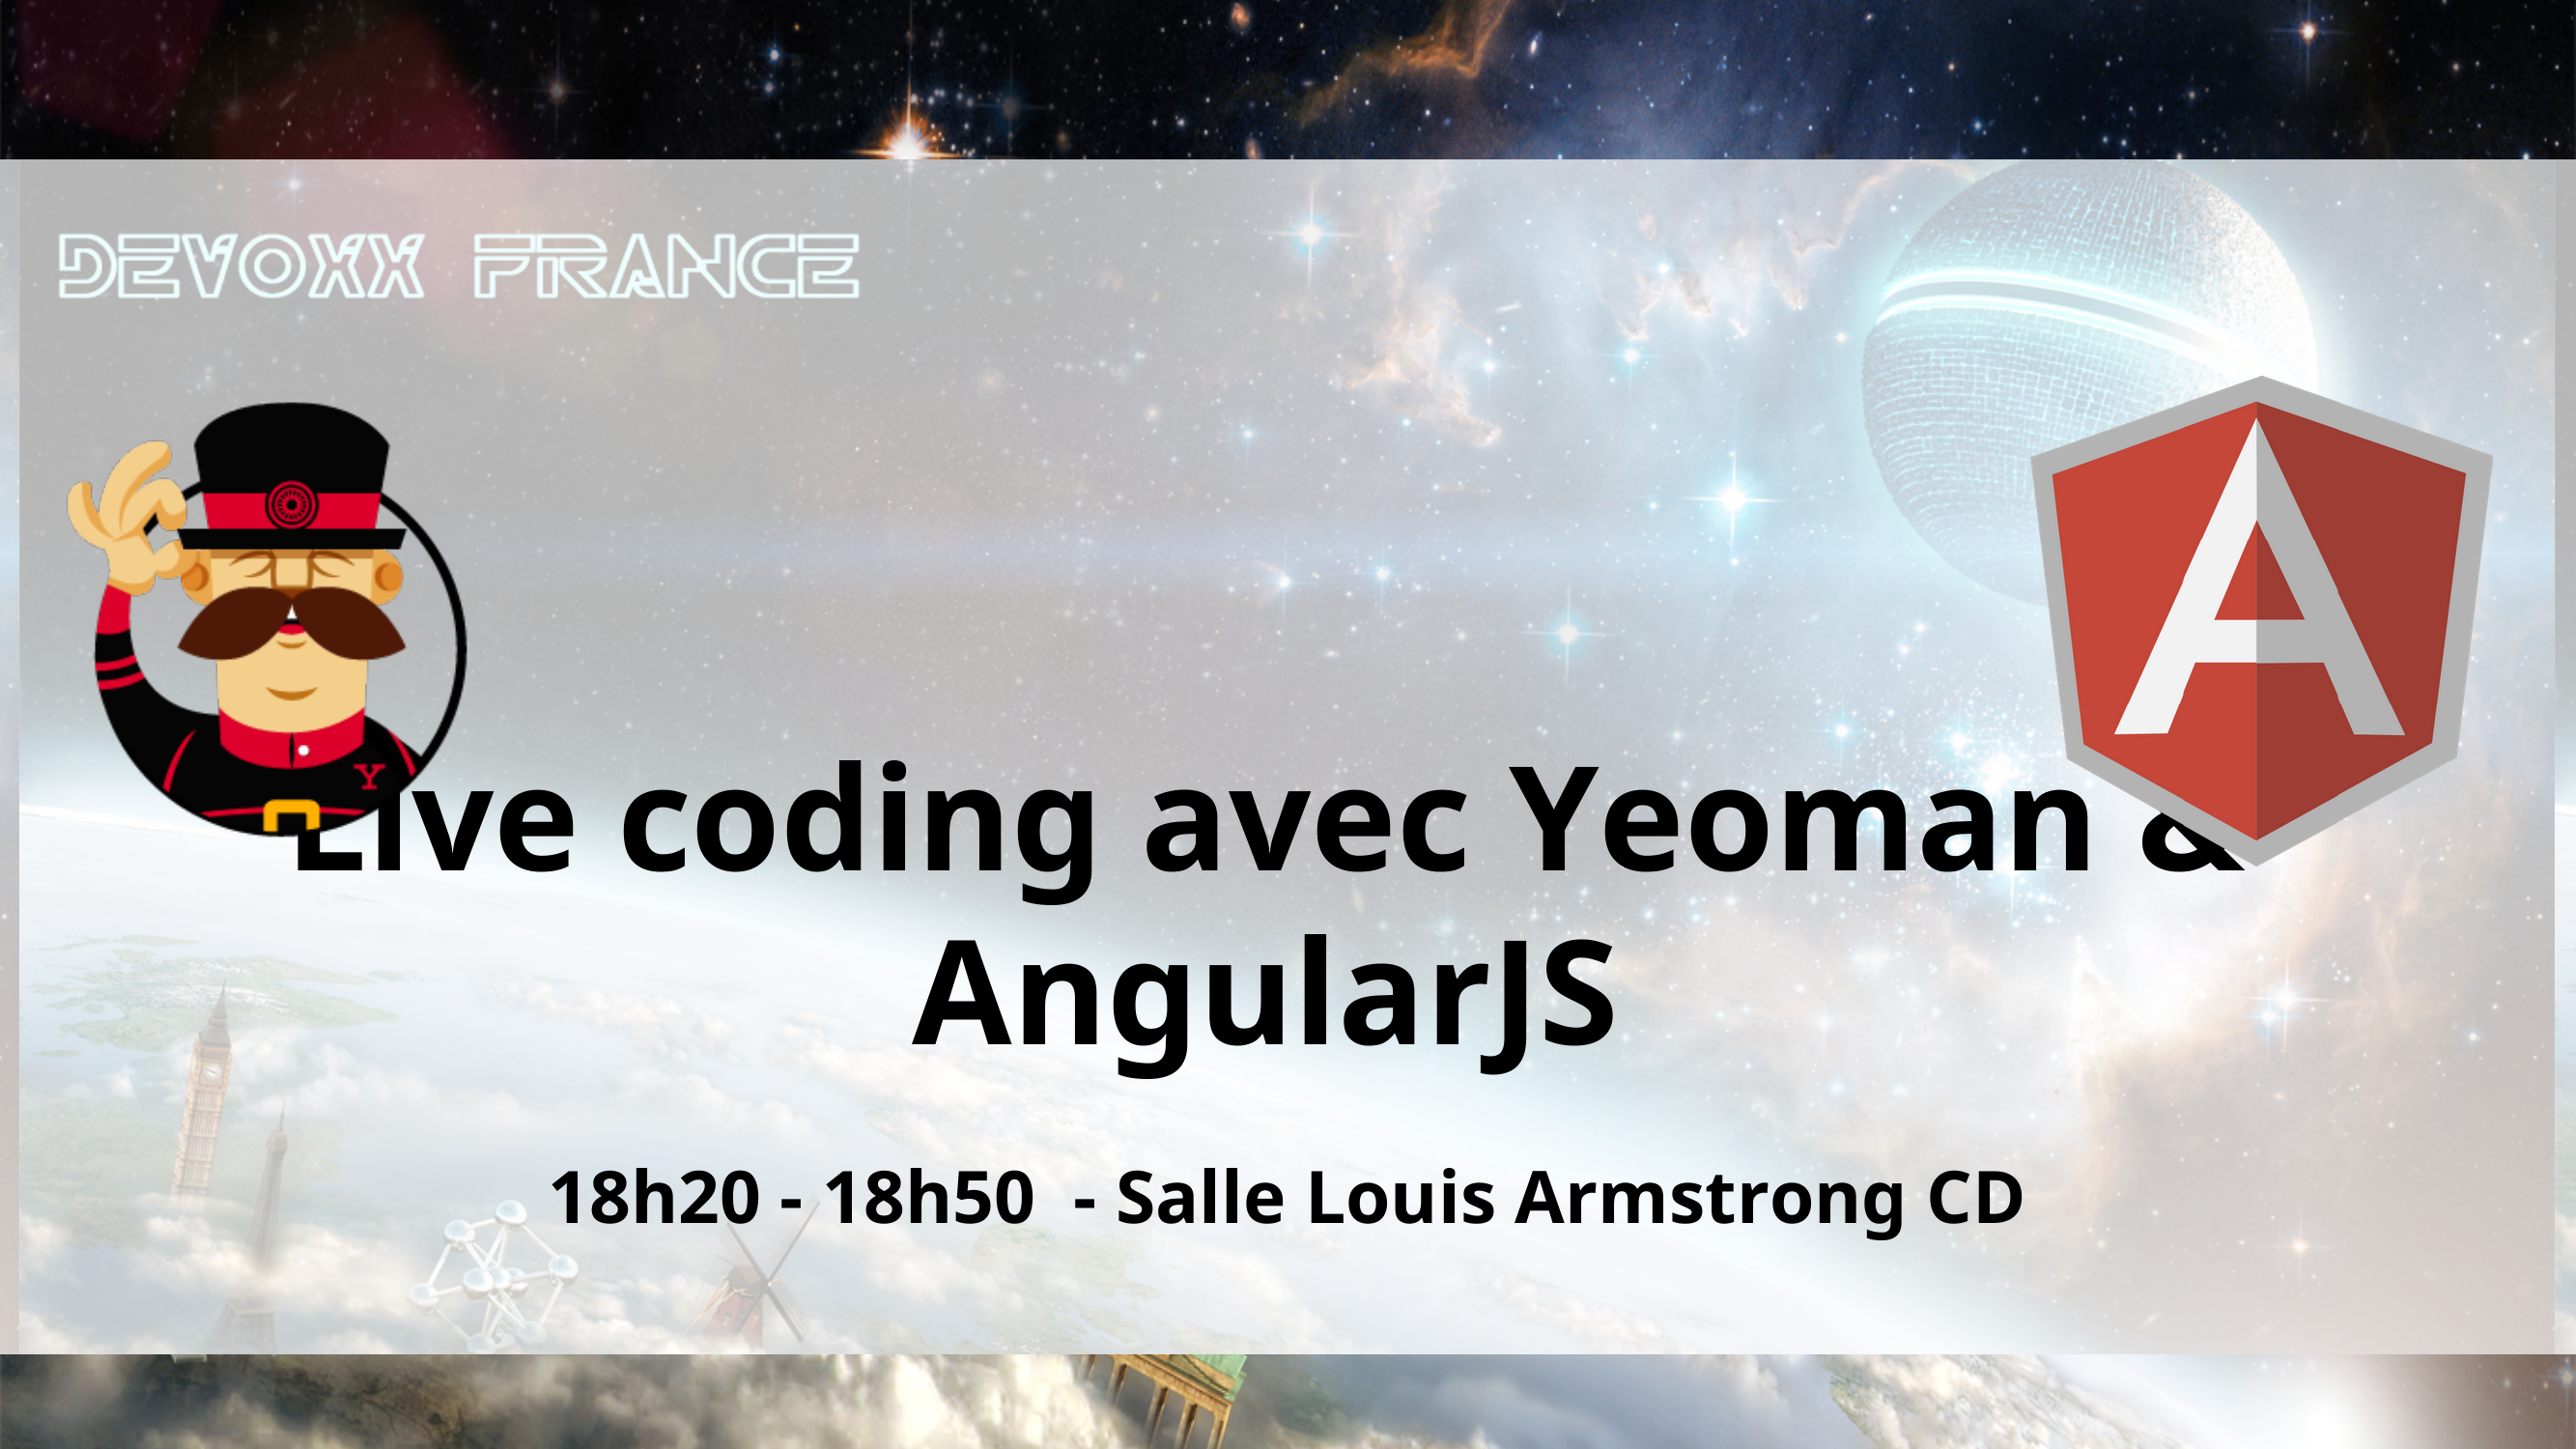

Affichez ce slide afin que les personnes qui entrent dans la salle puissent valider qu’elles assistent à la bonne présentation.
Please show this slide before you start to talk so that attendees can validate that they are in the correct room
Live coding avec Yeoman & AngularJS
18h20 - 18h50 - Salle Louis Armstrong CD